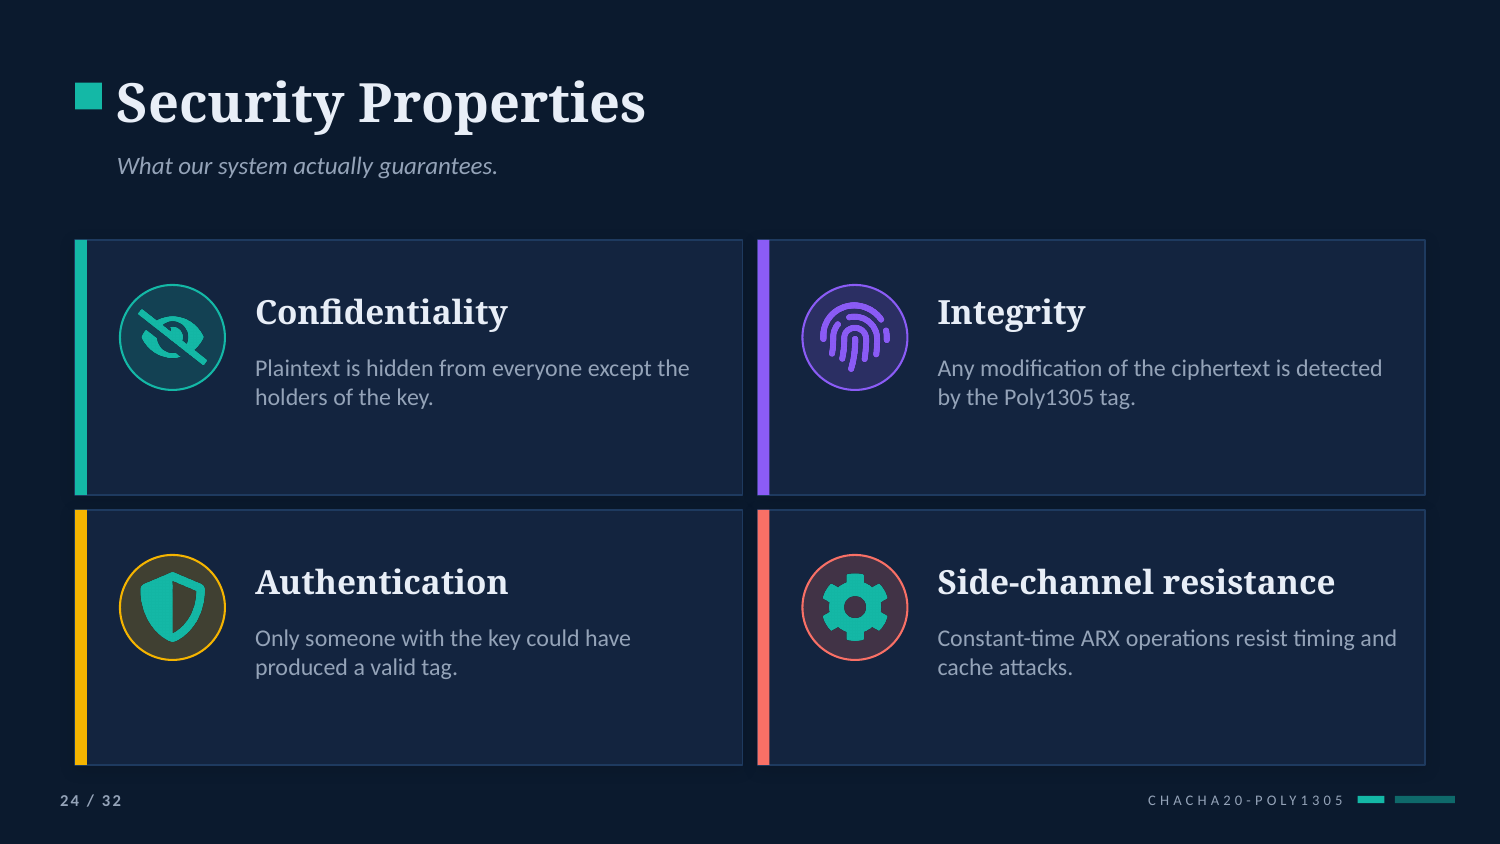

Security Properties
What our system actually guarantees.
Confidentiality
Integrity
Plaintext is hidden from everyone except the holders of the key.
Any modification of the ciphertext is detected by the Poly1305 tag.
Authentication
Side-channel resistance
Only someone with the key could have produced a valid tag.
Constant-time ARX operations resist timing and cache attacks.
24 / 32
CHACHA20-POLY1305